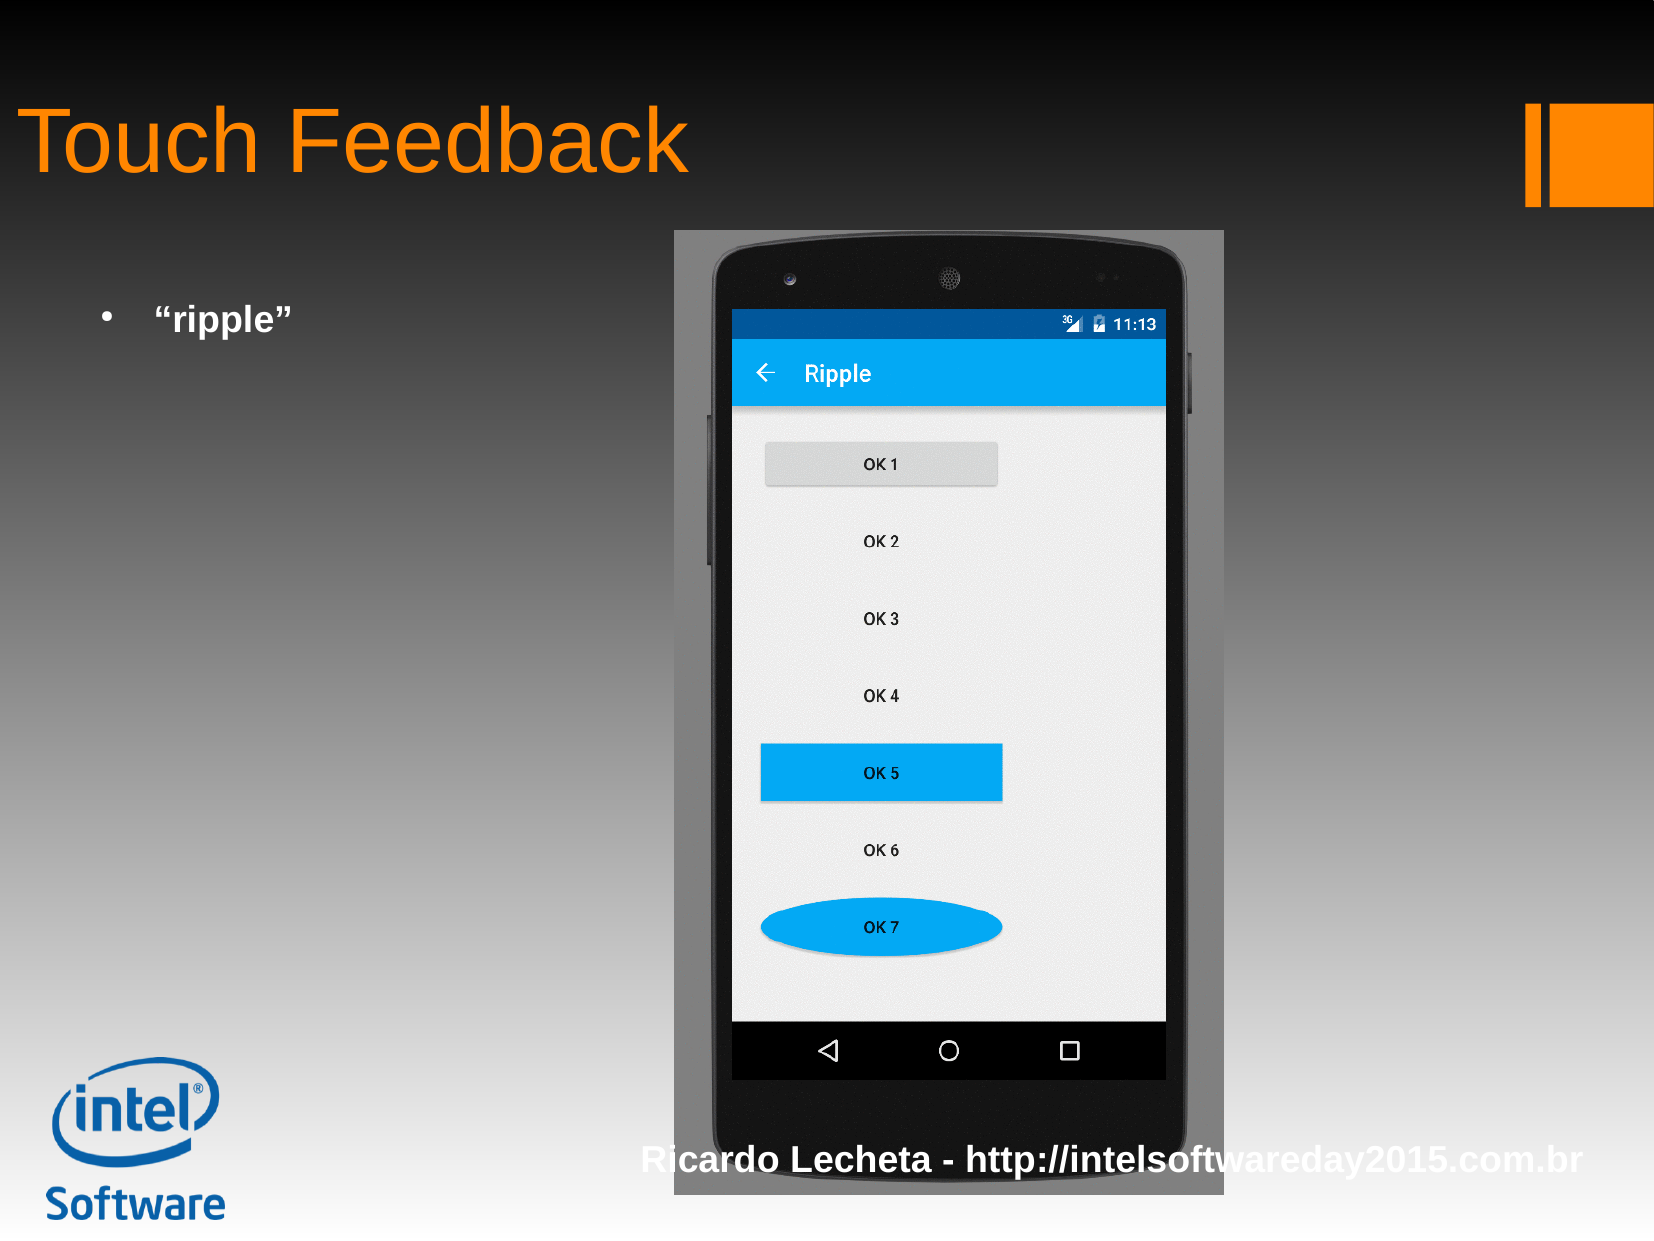

# Touch Feedback
“ripple”
Ricardo Lecheta - http://intelsoftwareday2015.com.br